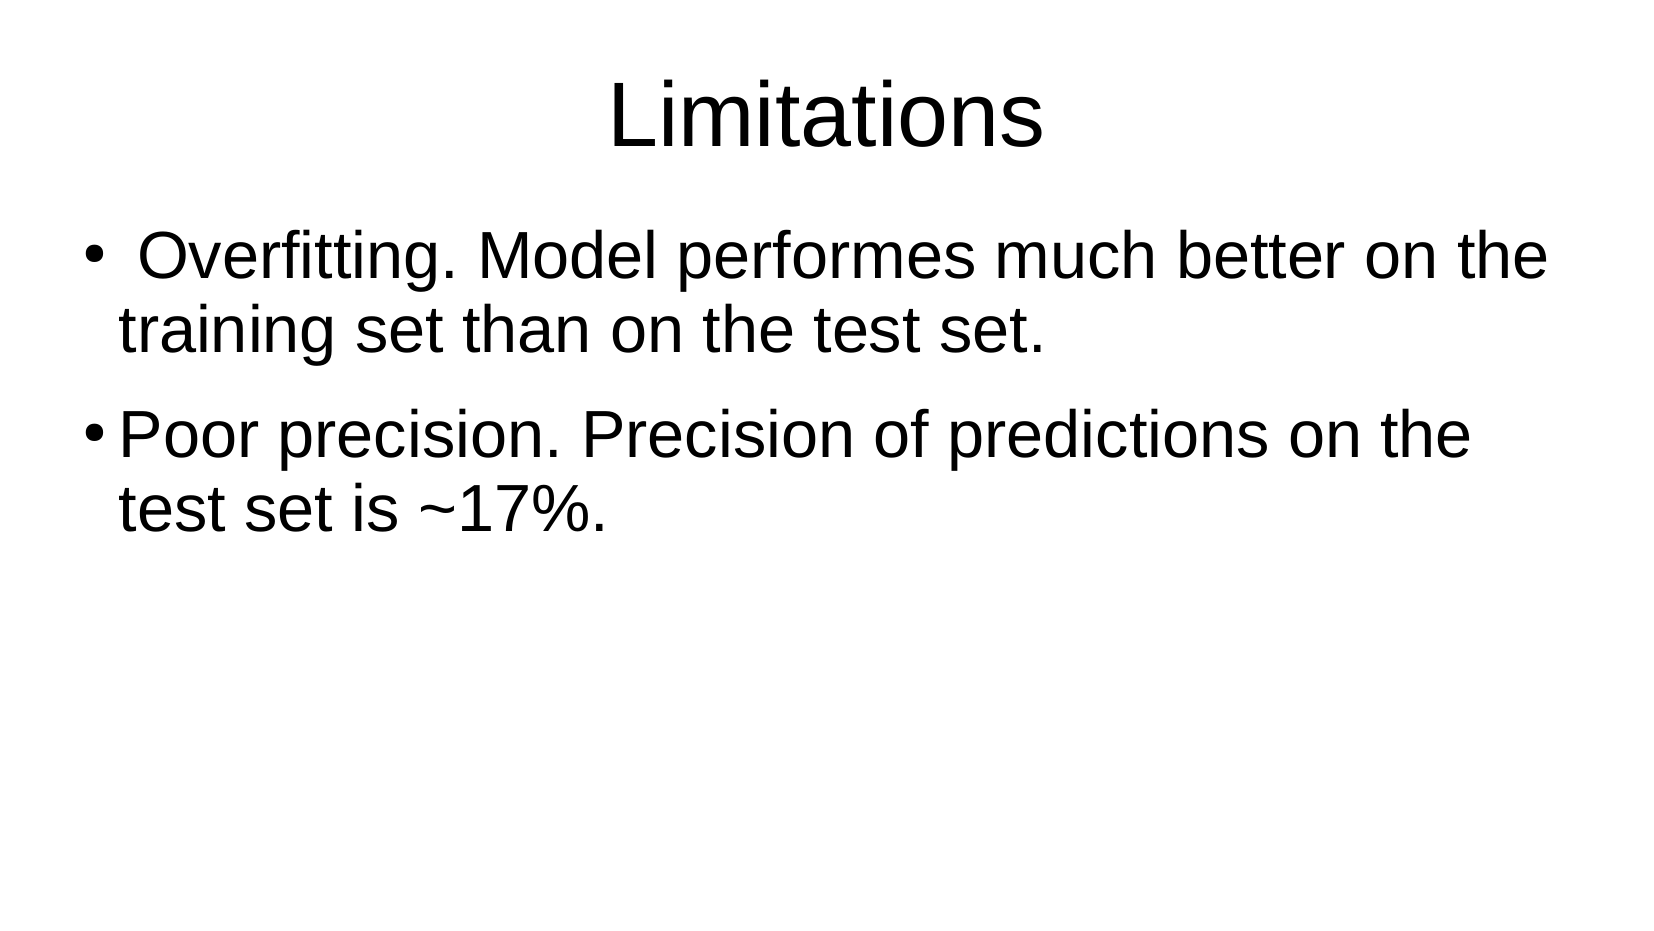

# Limitations
 Overfitting. Model performes much better on the training set than on the test set.
Poor precision. Precision of predictions on the test set is ~17%.